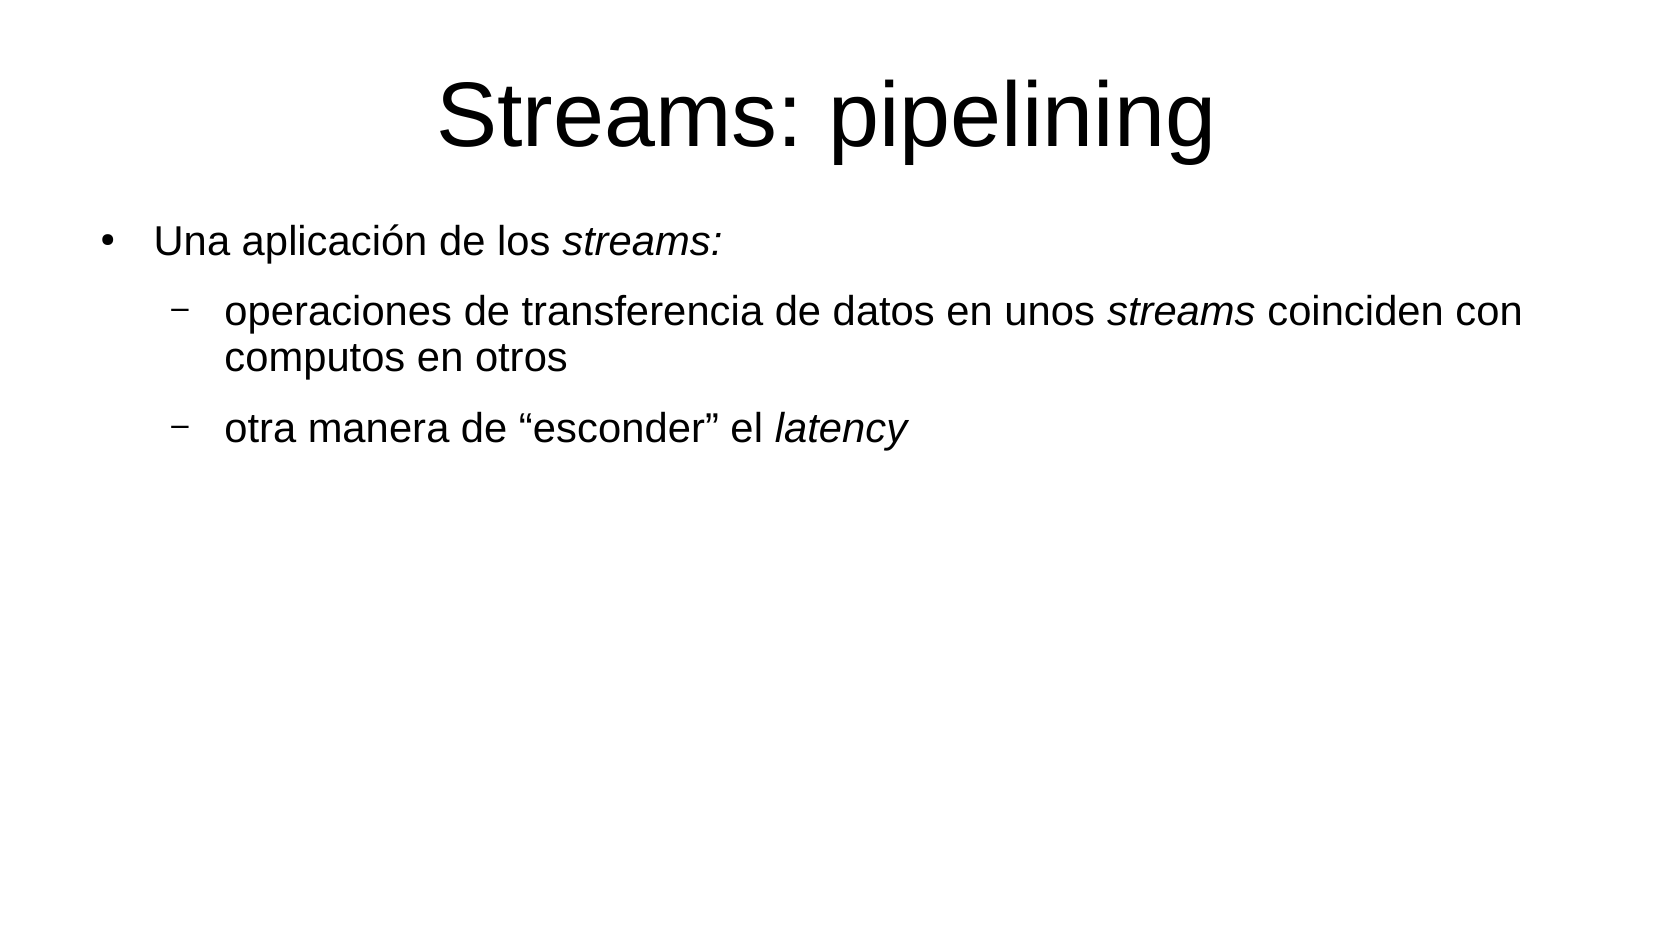

# Streams: pipelining
Una aplicación de los streams:
operaciones de transferencia de datos en unos streams coinciden con computos en otros
otra manera de “esconder” el latency